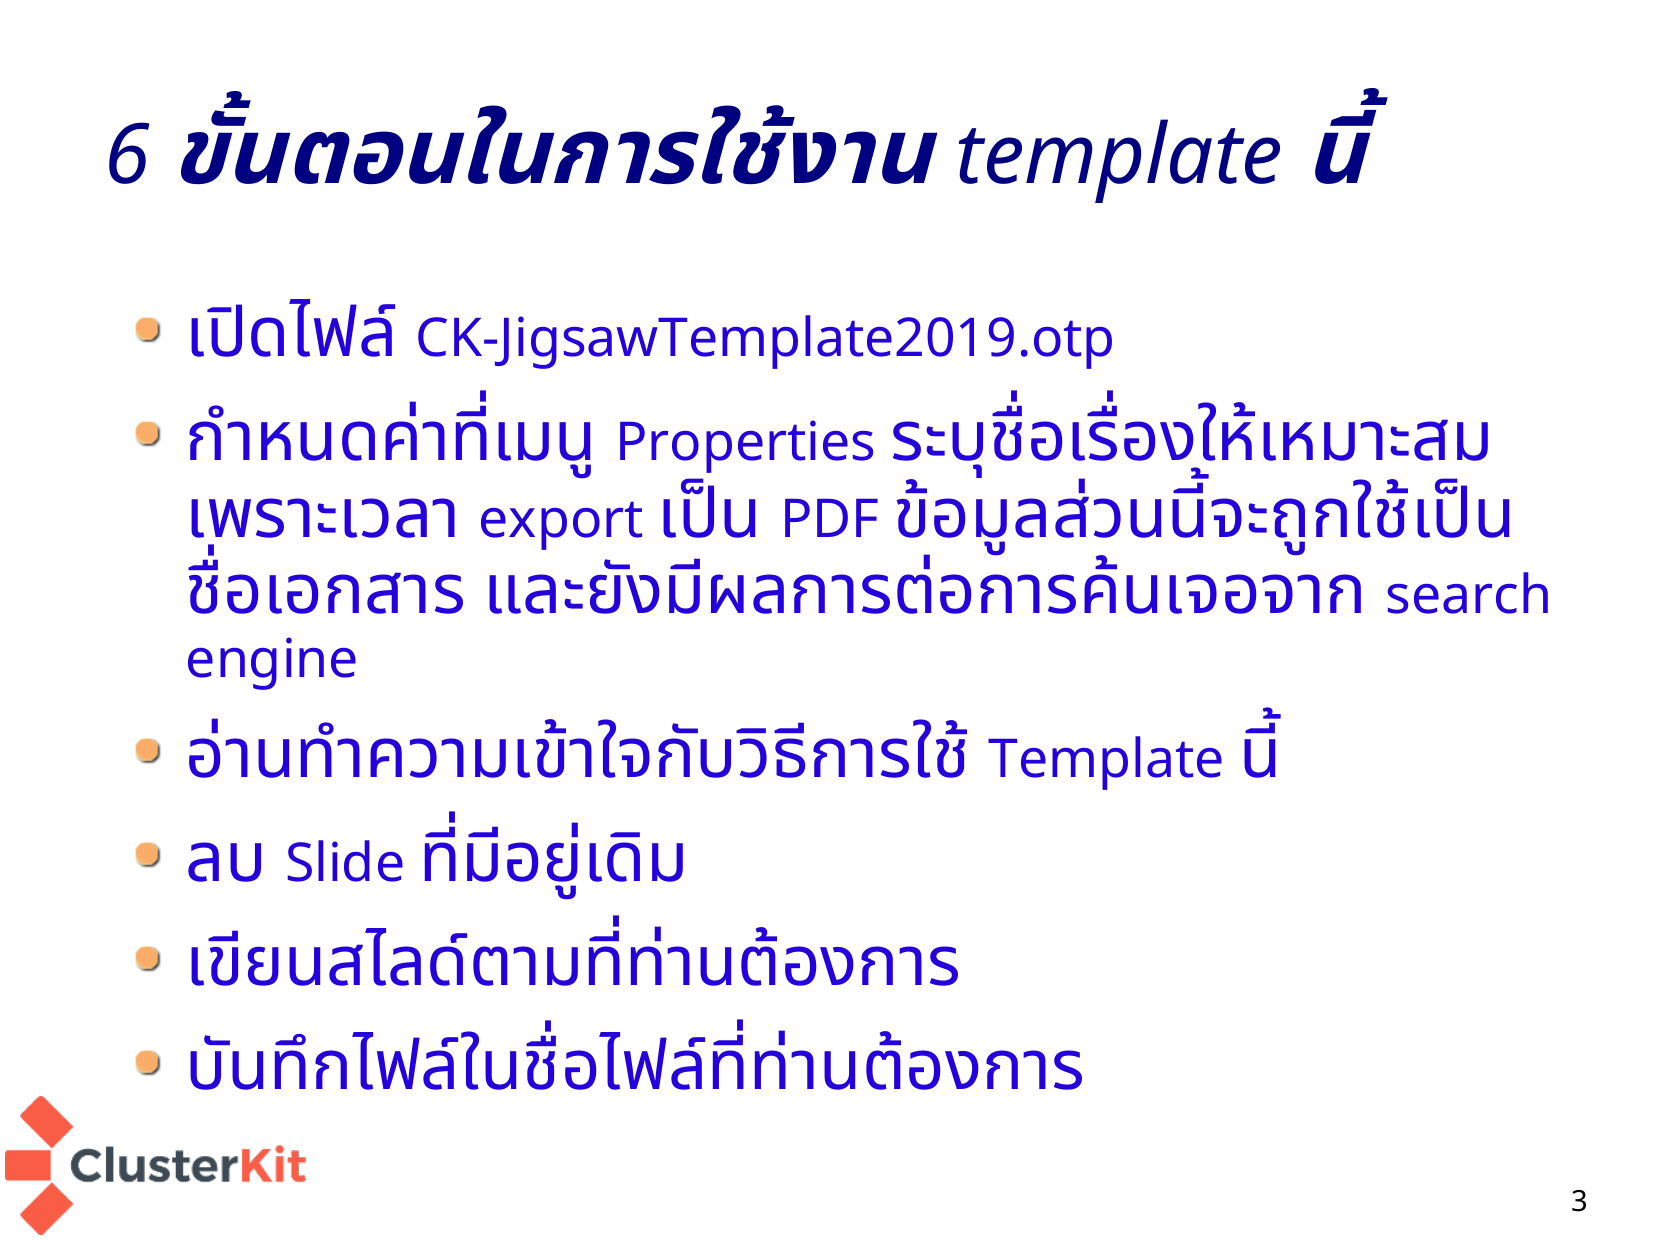

# 6 ขั้นตอนในการใช้งาน template นี้
เปิดไฟล์ CK-JigsawTemplate2019.otp
กำหนดค่าที่เมนู Properties ระบุชื่อเรื่องให้เหมาะสม เพราะเวลา export เป็น PDF ข้อมูลส่วนนี้จะถูกใช้เป็นชื่อเอกสาร และยังมีผลการต่อการค้นเจอจาก search engine
อ่านทำความเข้าใจกับวิธีการใช้ Template นี้
ลบ Slide ที่มีอยู่เดิม
เขียนสไลด์ตามที่ท่านต้องการ
บันทึกไฟล์ในชื่อไฟล์ที่ท่านต้องการ
3